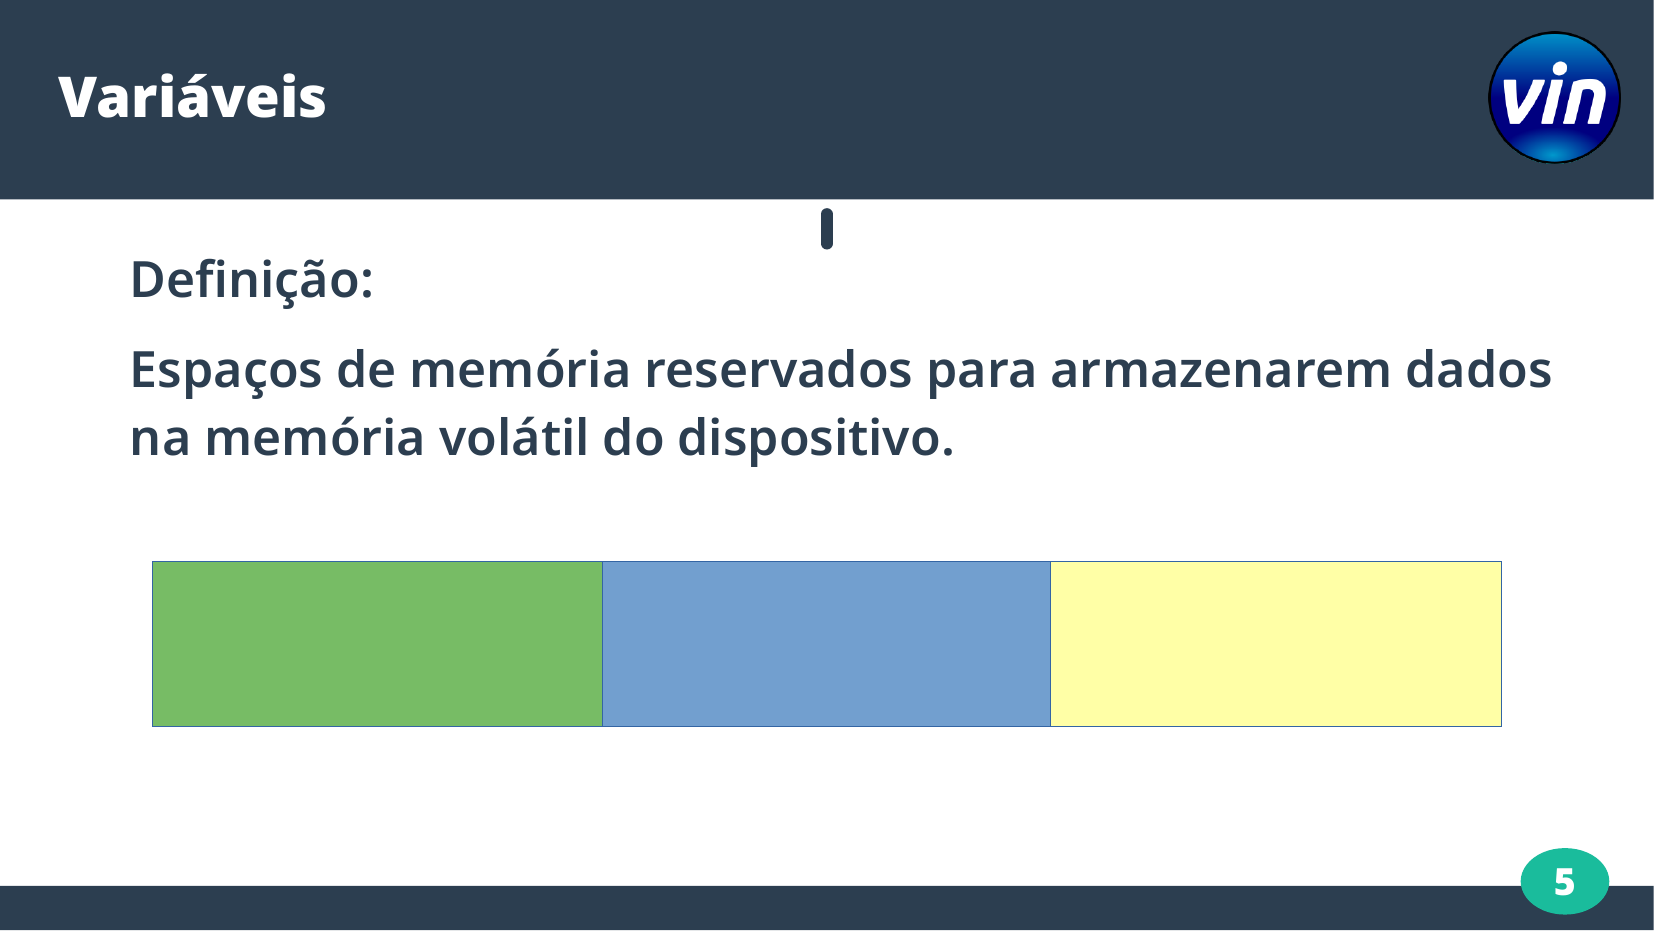

# Variáveis
Definição:
Espaços de memória reservados para armazenarem dados na memória volátil do dispositivo.
5